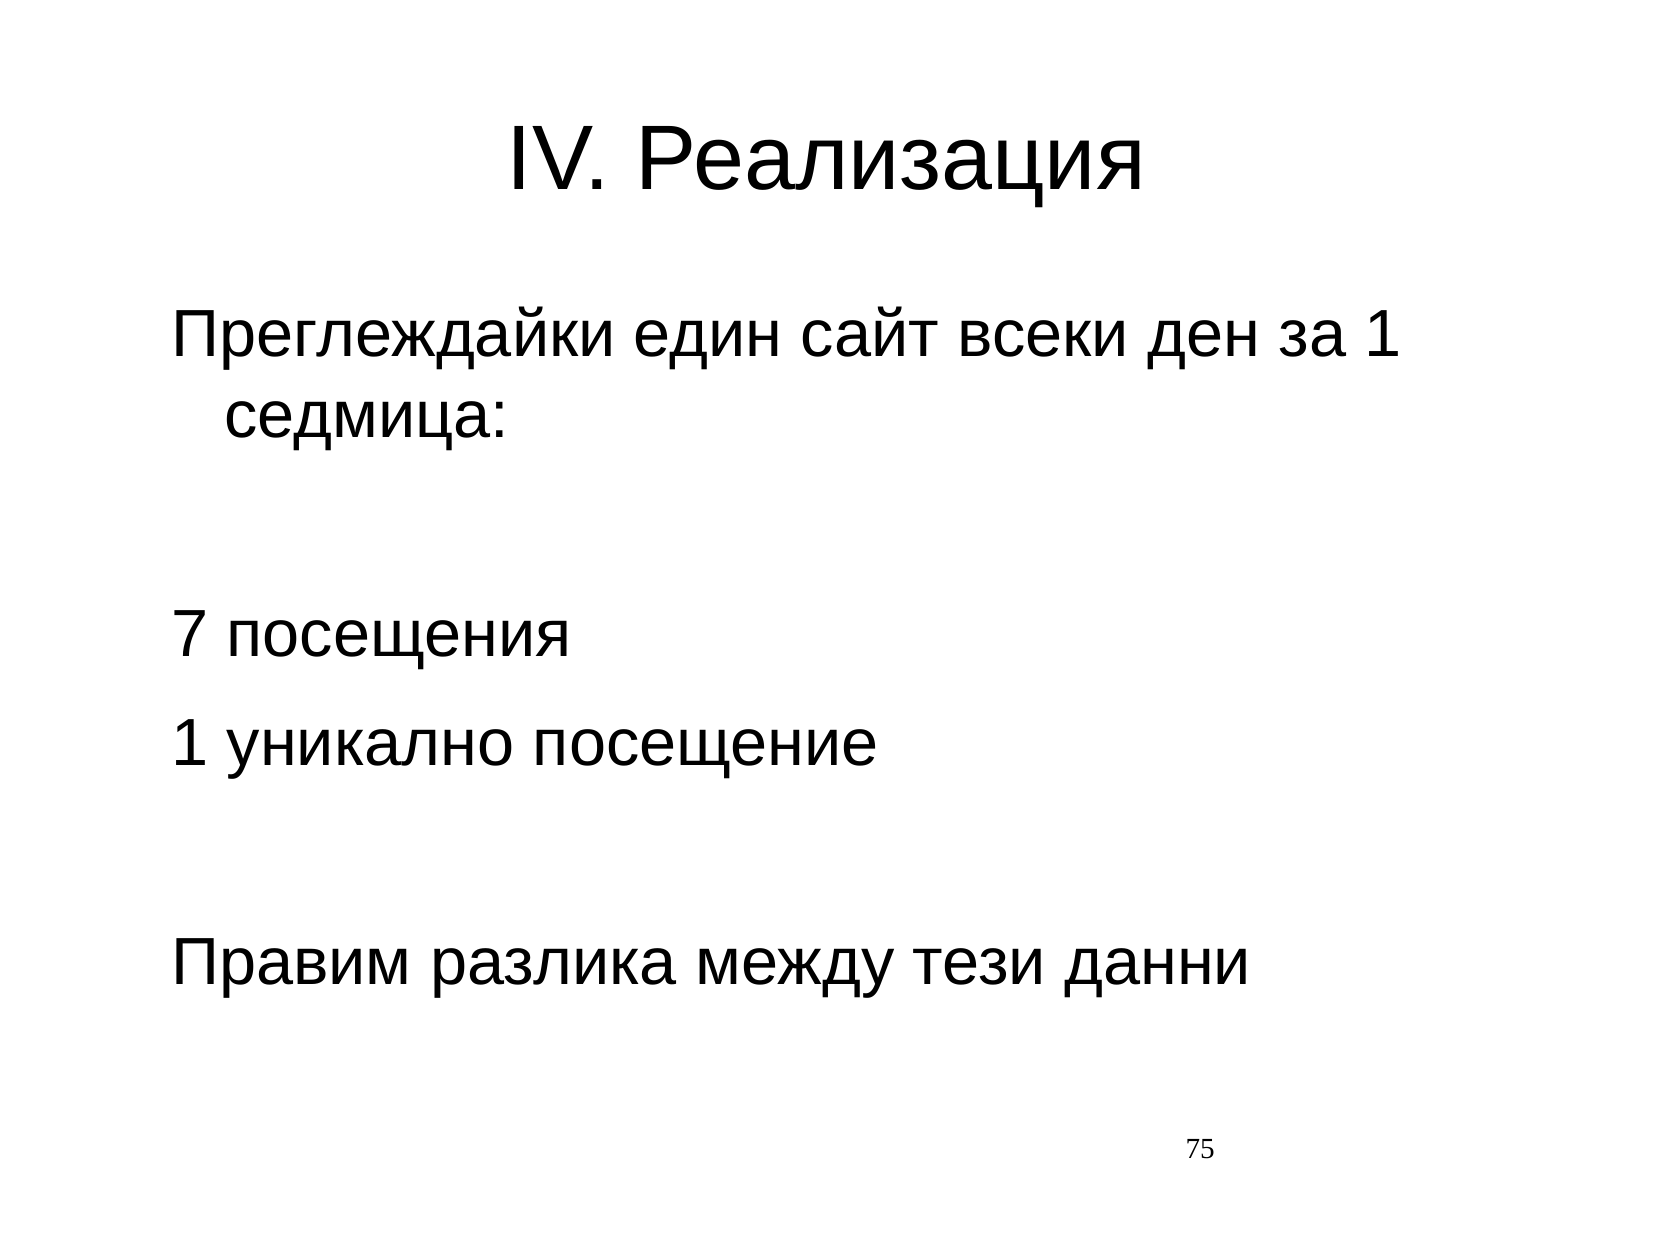

# IV. Реализация
Преглеждайки един сайт всеки ден за 1 седмица:
7 посещения
1 уникално посещение
Правим разлика между тези данни